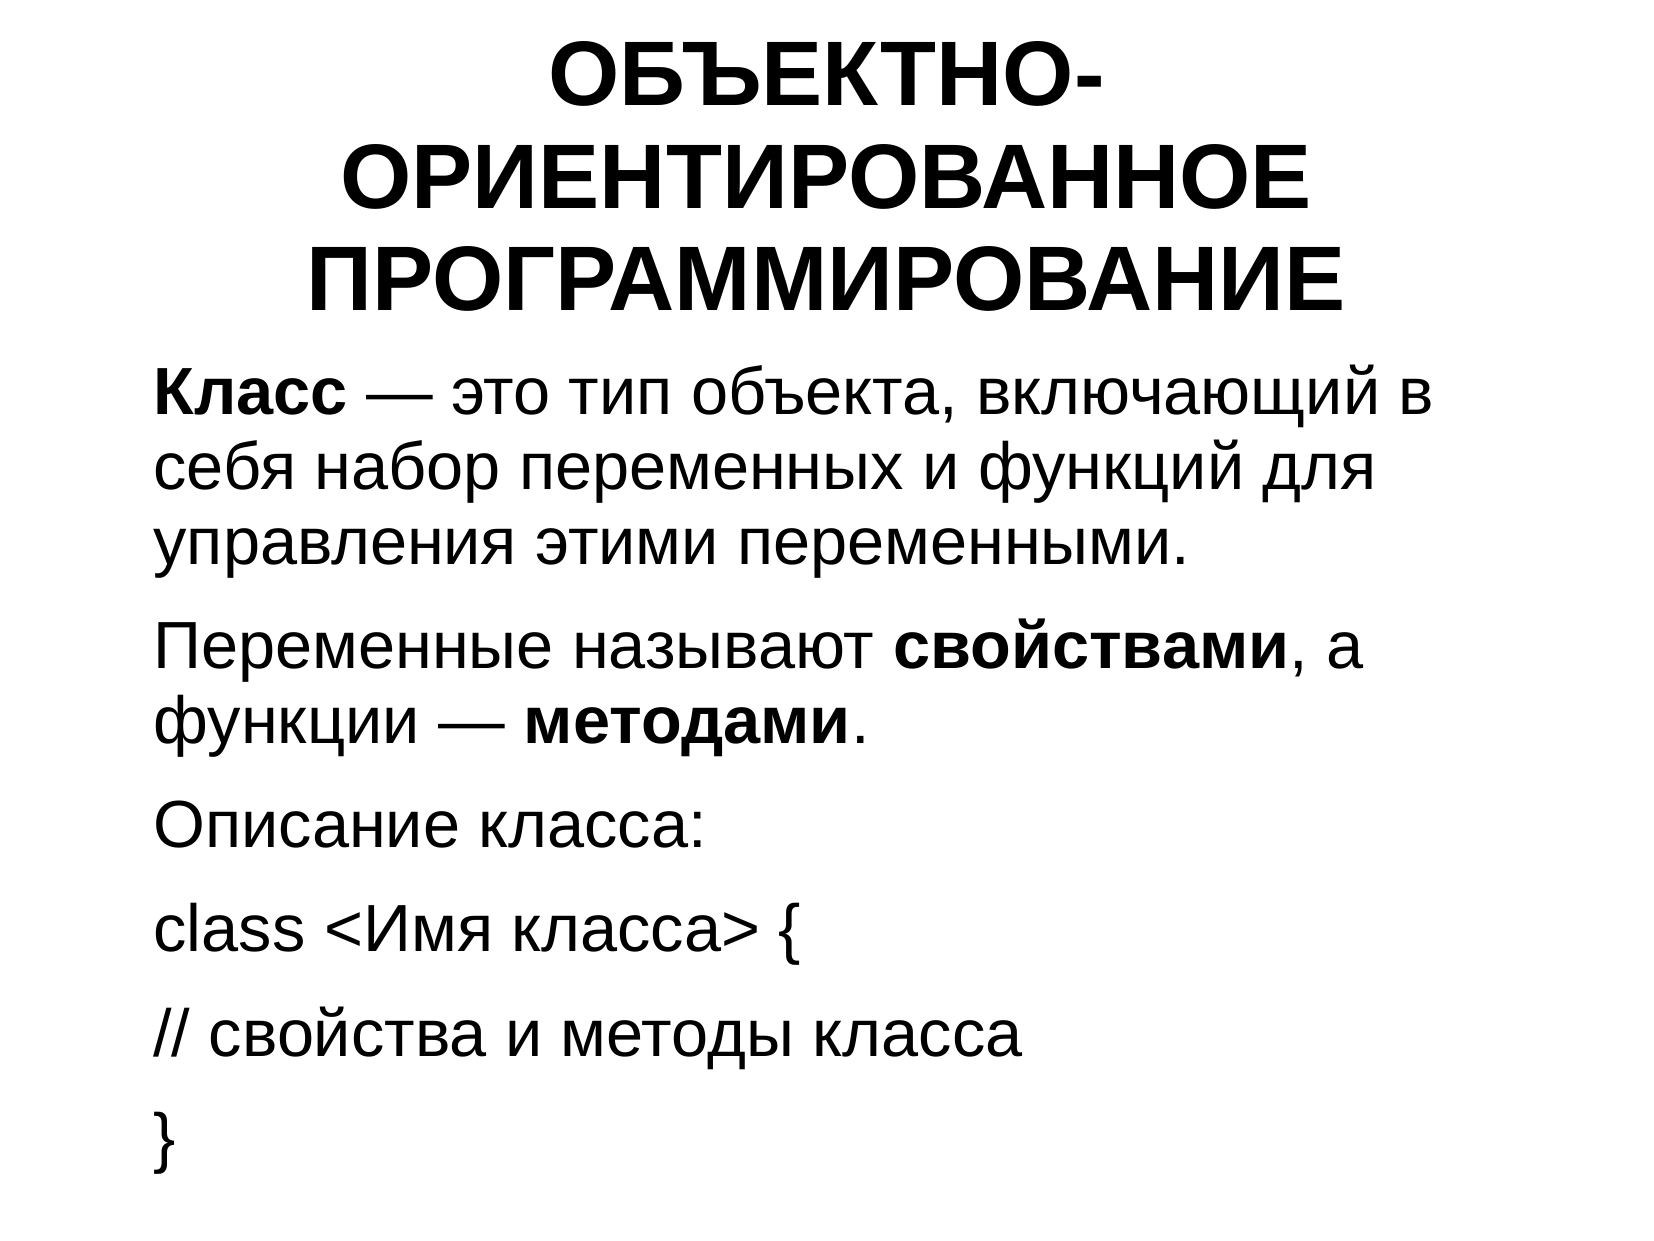

# ОБЪЕКТНО-ОРИЕНТИРОВАННОЕ ПРОГРАММИРОВАНИЕ
Класс — это тип объекта, включающий в себя набор переменных и функций для управления этими переменными.
Переменные называют свойствами, а функции — методами.
Описание класса:
class <Имя класса> {
// свойства и методы класса
}